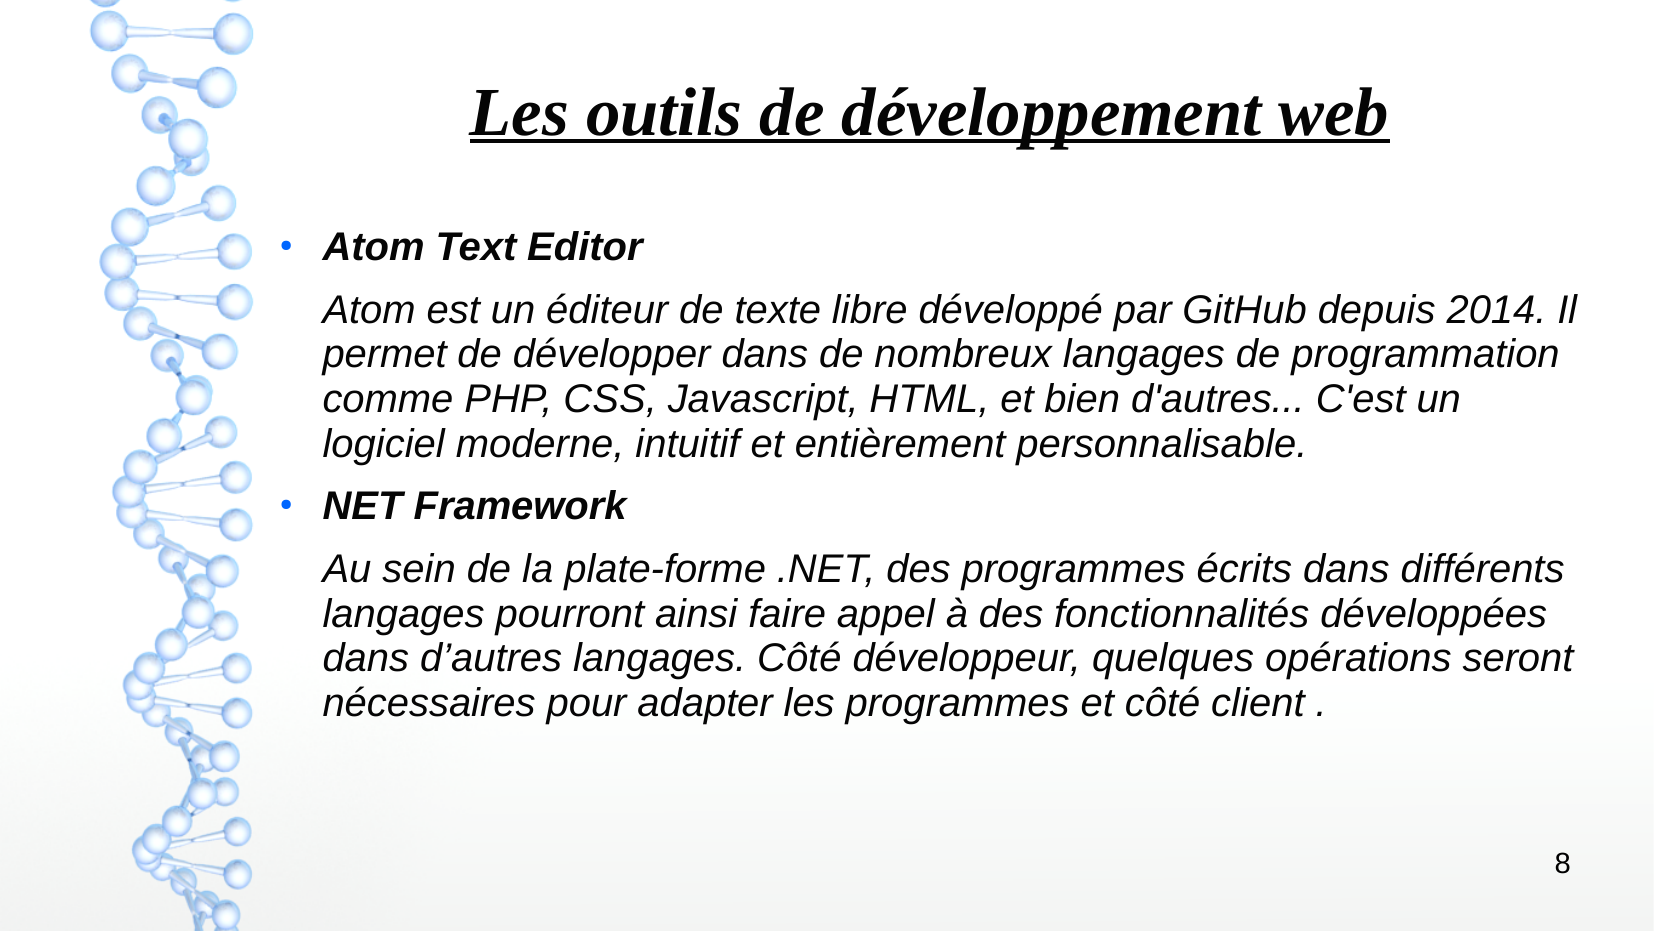

# Les outils de développement web
Atom Text Editor
Atom est un éditeur de texte libre développé par GitHub depuis 2014. Il permet de développer dans de nombreux langages de programmation comme PHP, CSS, Javascript, HTML, et bien d'autres... C'est un logiciel moderne, intuitif et entièrement personnalisable.
NET Framework
Au sein de la plate-forme .NET, des programmes écrits dans différents langages pourront ainsi faire appel à des fonctionnalités développées dans d’autres langages. Côté développeur, quelques opérations seront nécessaires pour adapter les programmes et côté client .
8